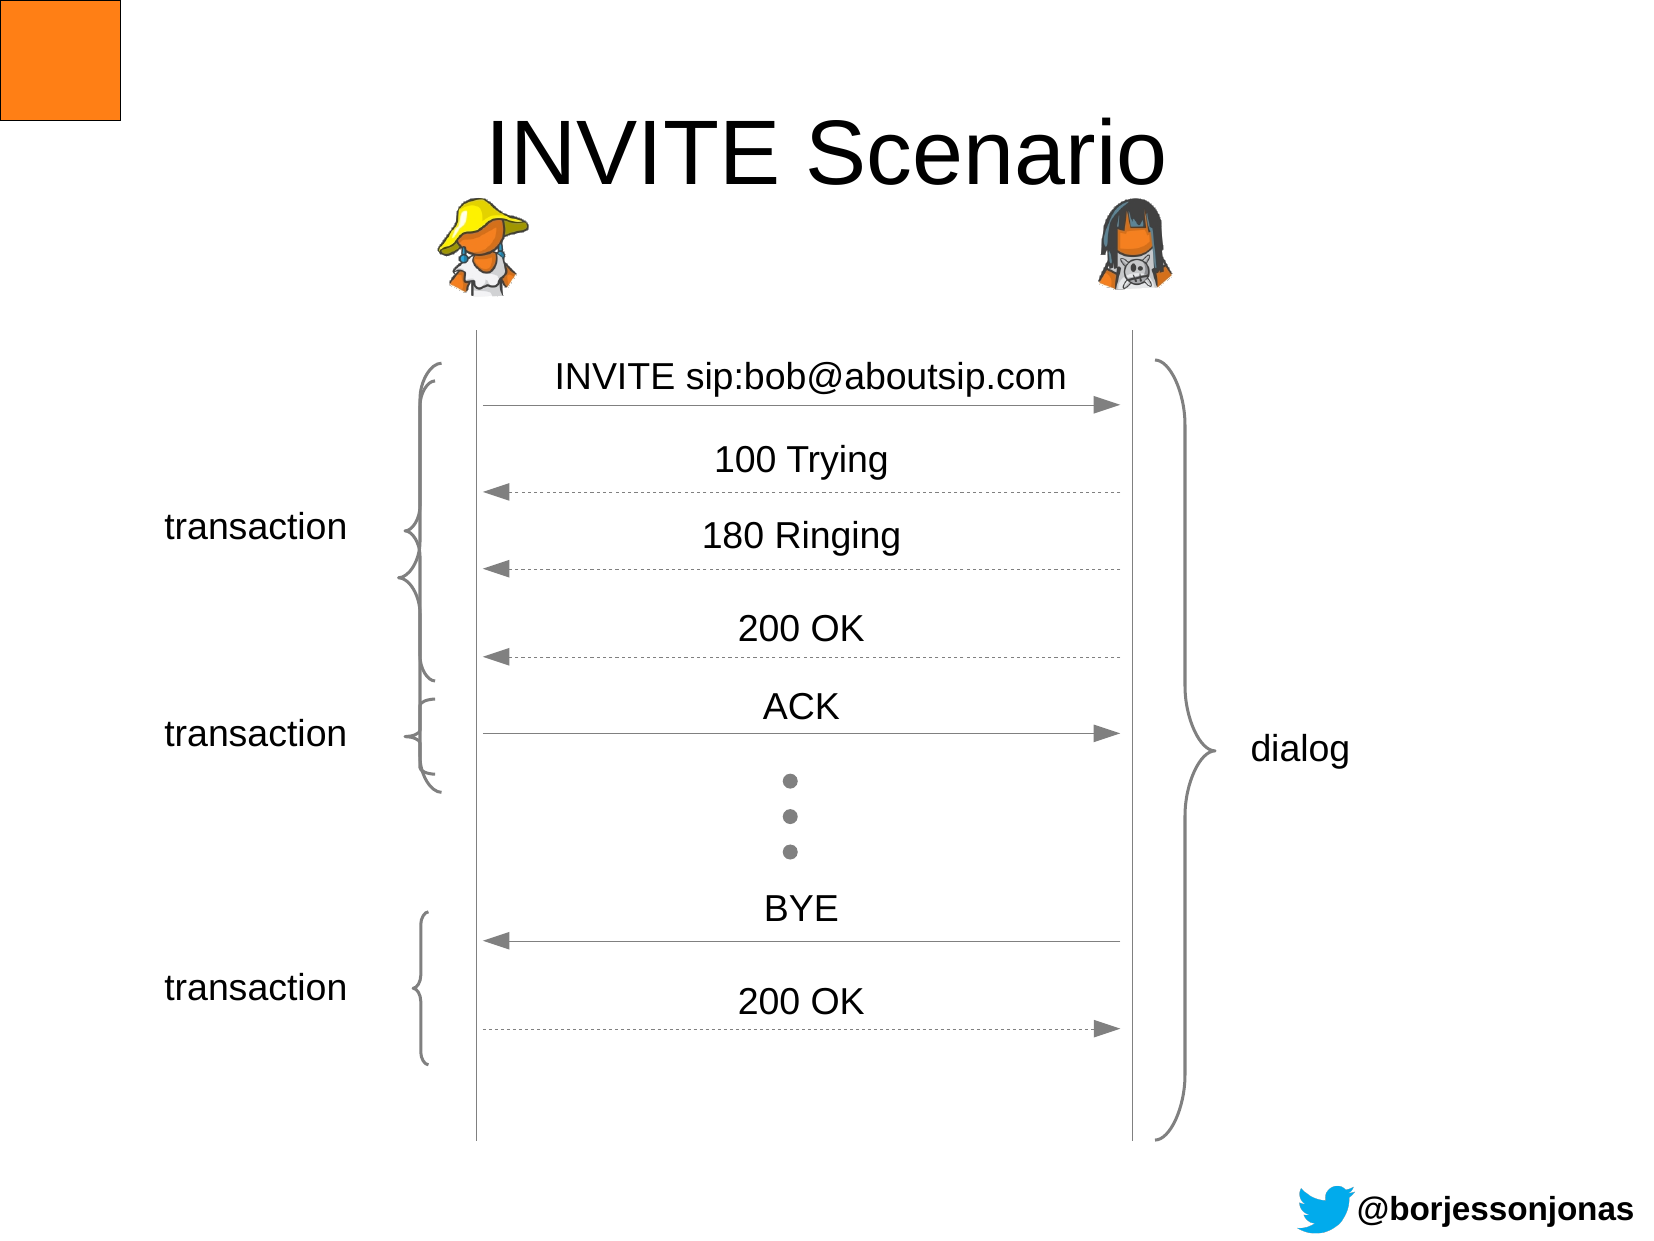

# INVITE Scenario
INVITE sip:bob@aboutsip.com
100 Trying
transaction
180 Ringing
200 OK
ACK
transaction
dialog
BYE
transaction
200 OK